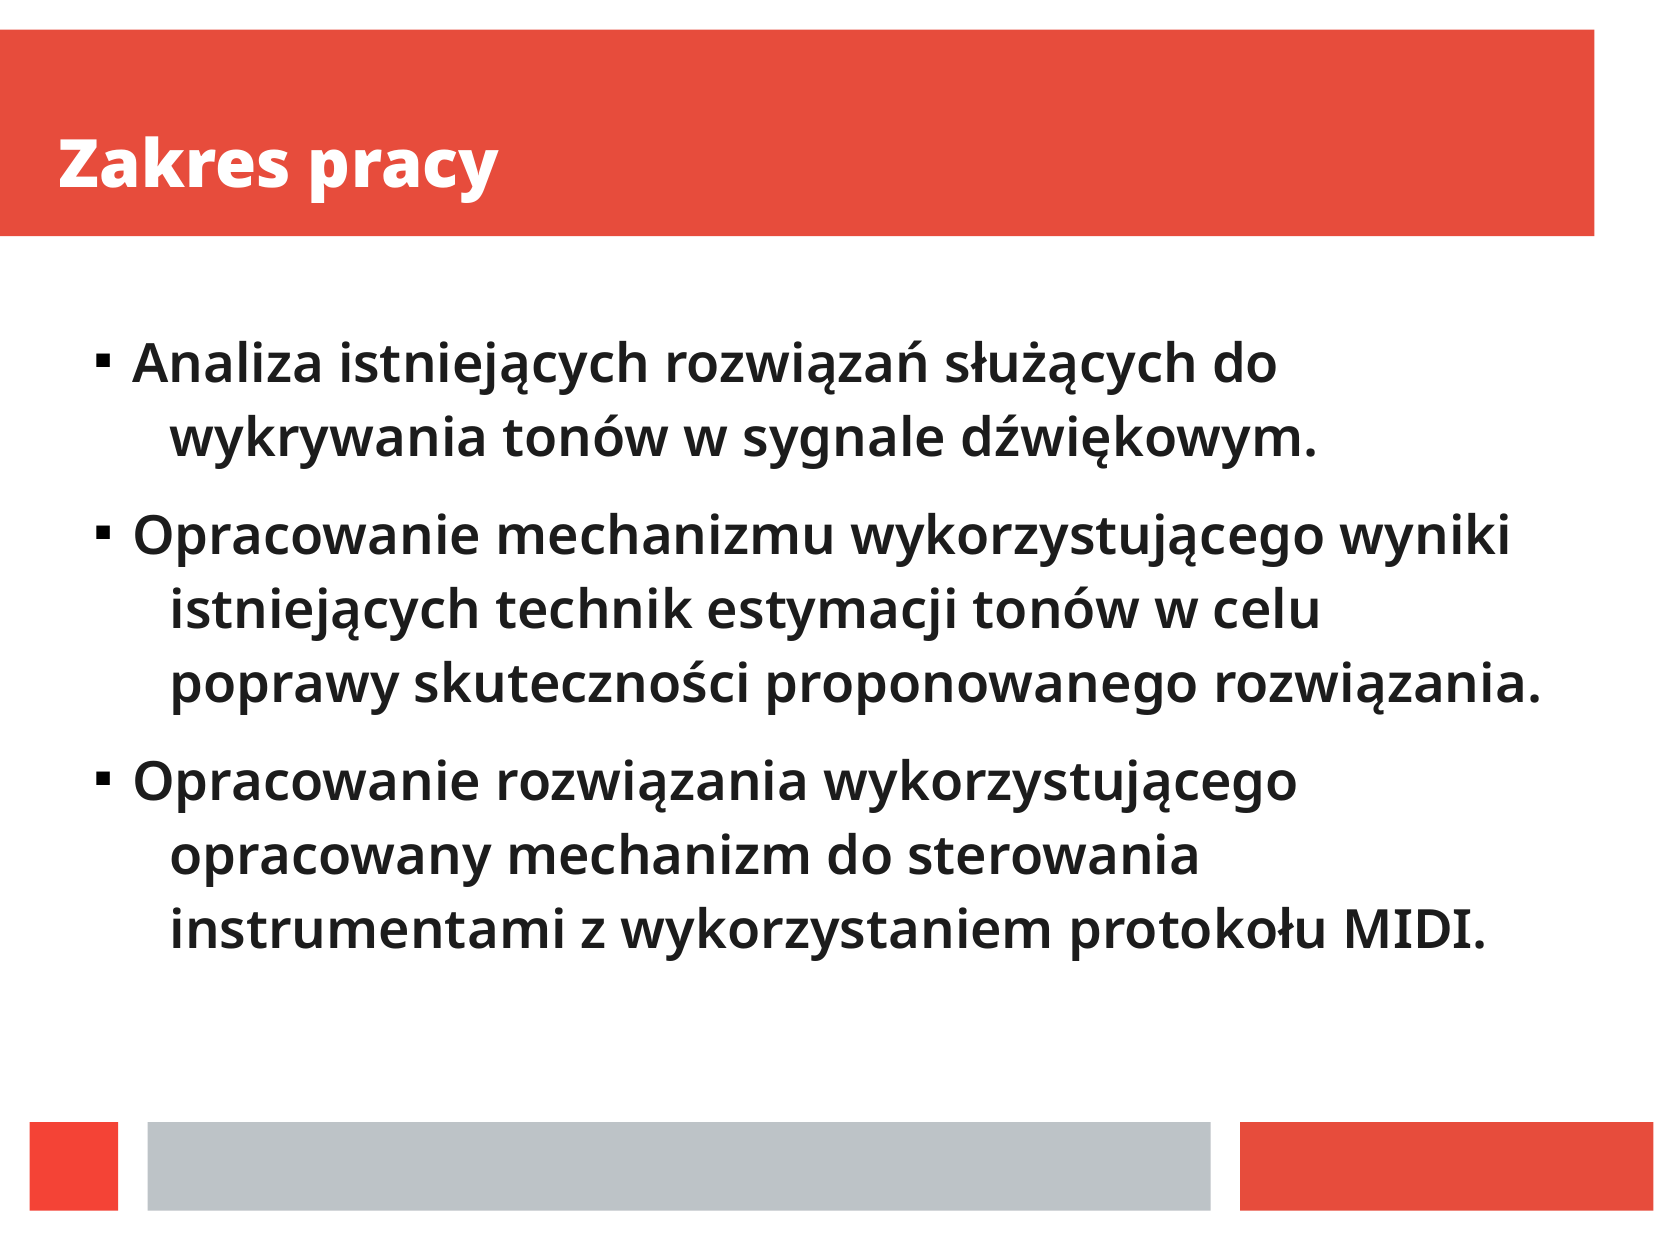

# Zakres pracy
Analiza istniejących rozwiązań służących do wykrywania tonów w sygnale dźwiękowym.
Opracowanie mechanizmu wykorzystującego wyniki istniejących technik estymacji tonów w celu poprawy skuteczności proponowanego rozwiązania.
Opracowanie rozwiązania wykorzystującego opracowany mechanizm do sterowania instrumentami z wykorzystaniem protokołu MIDI.